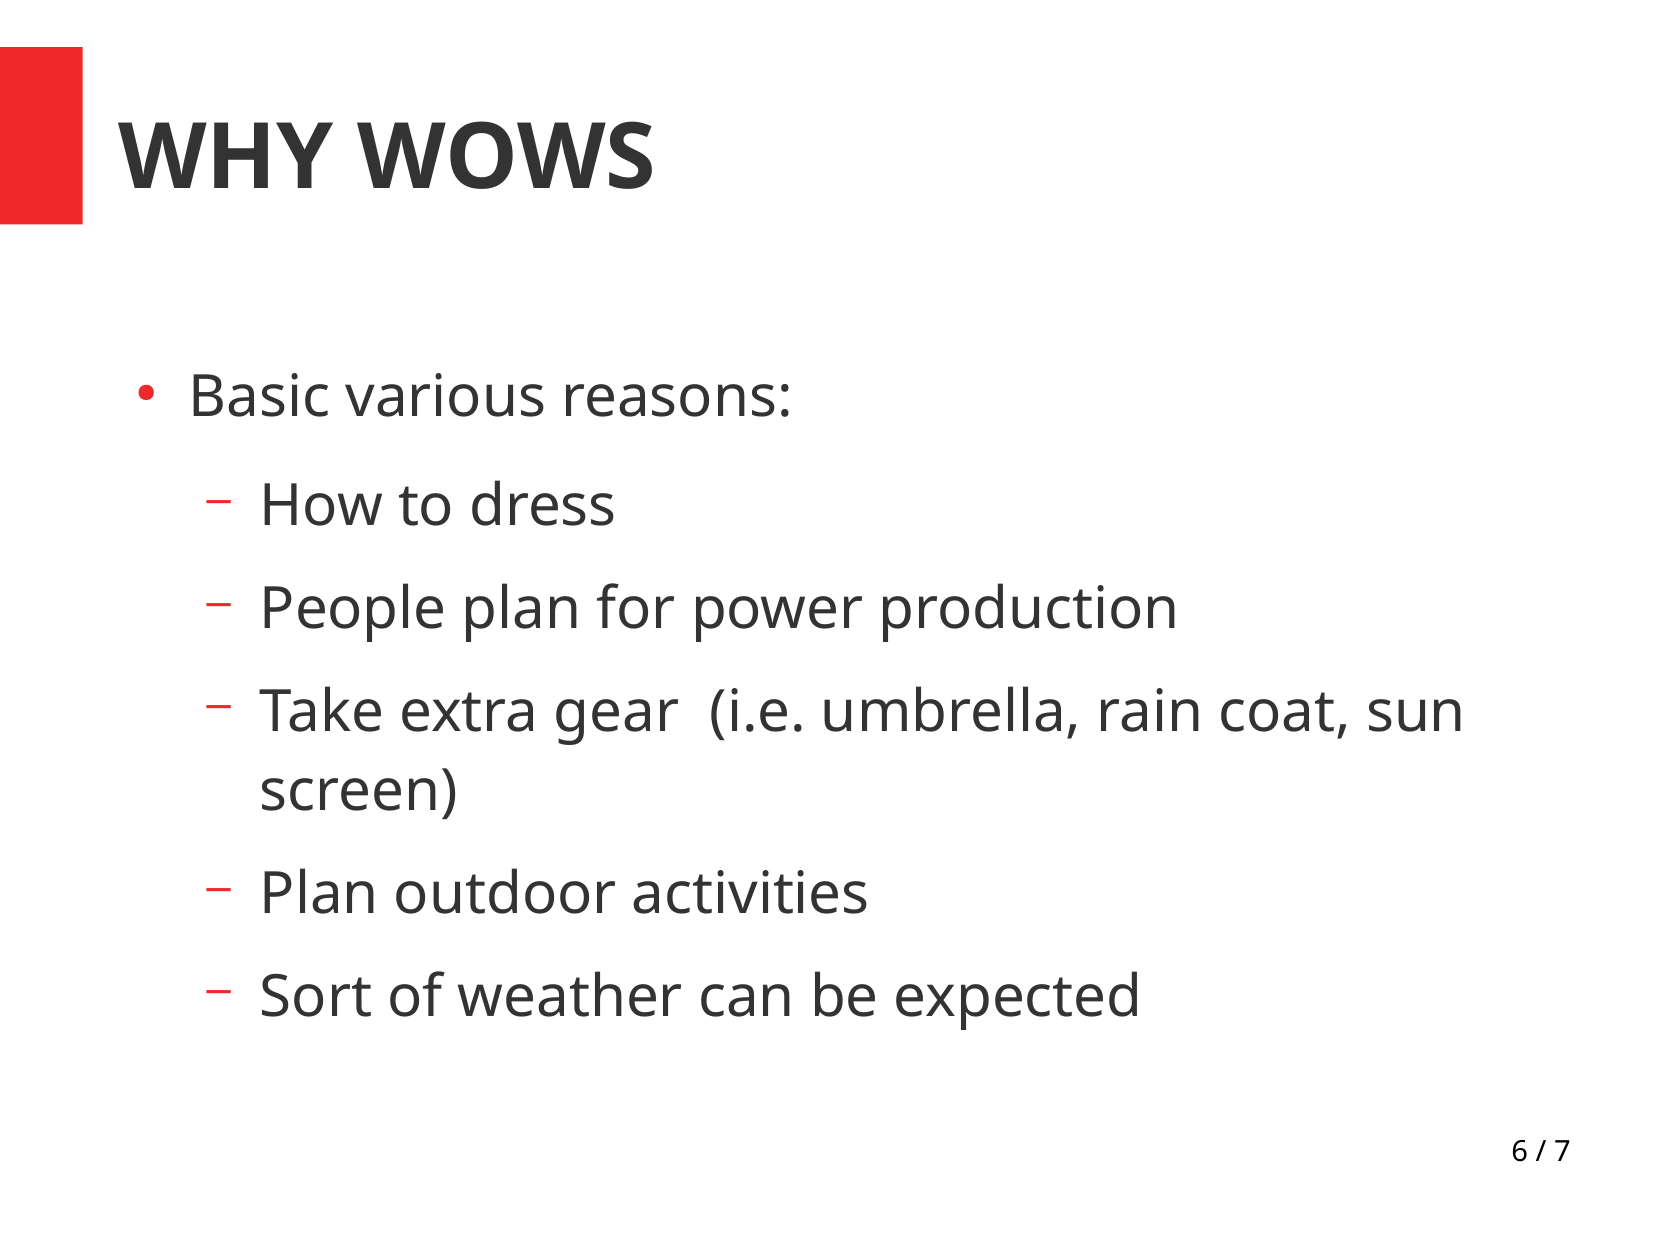

# WHY WOWS
Basic various reasons:
How to dress
People plan for power production
Take extra gear (i.e. umbrella, rain coat, sun screen)
Plan outdoor activities
Sort of weather can be expected
6